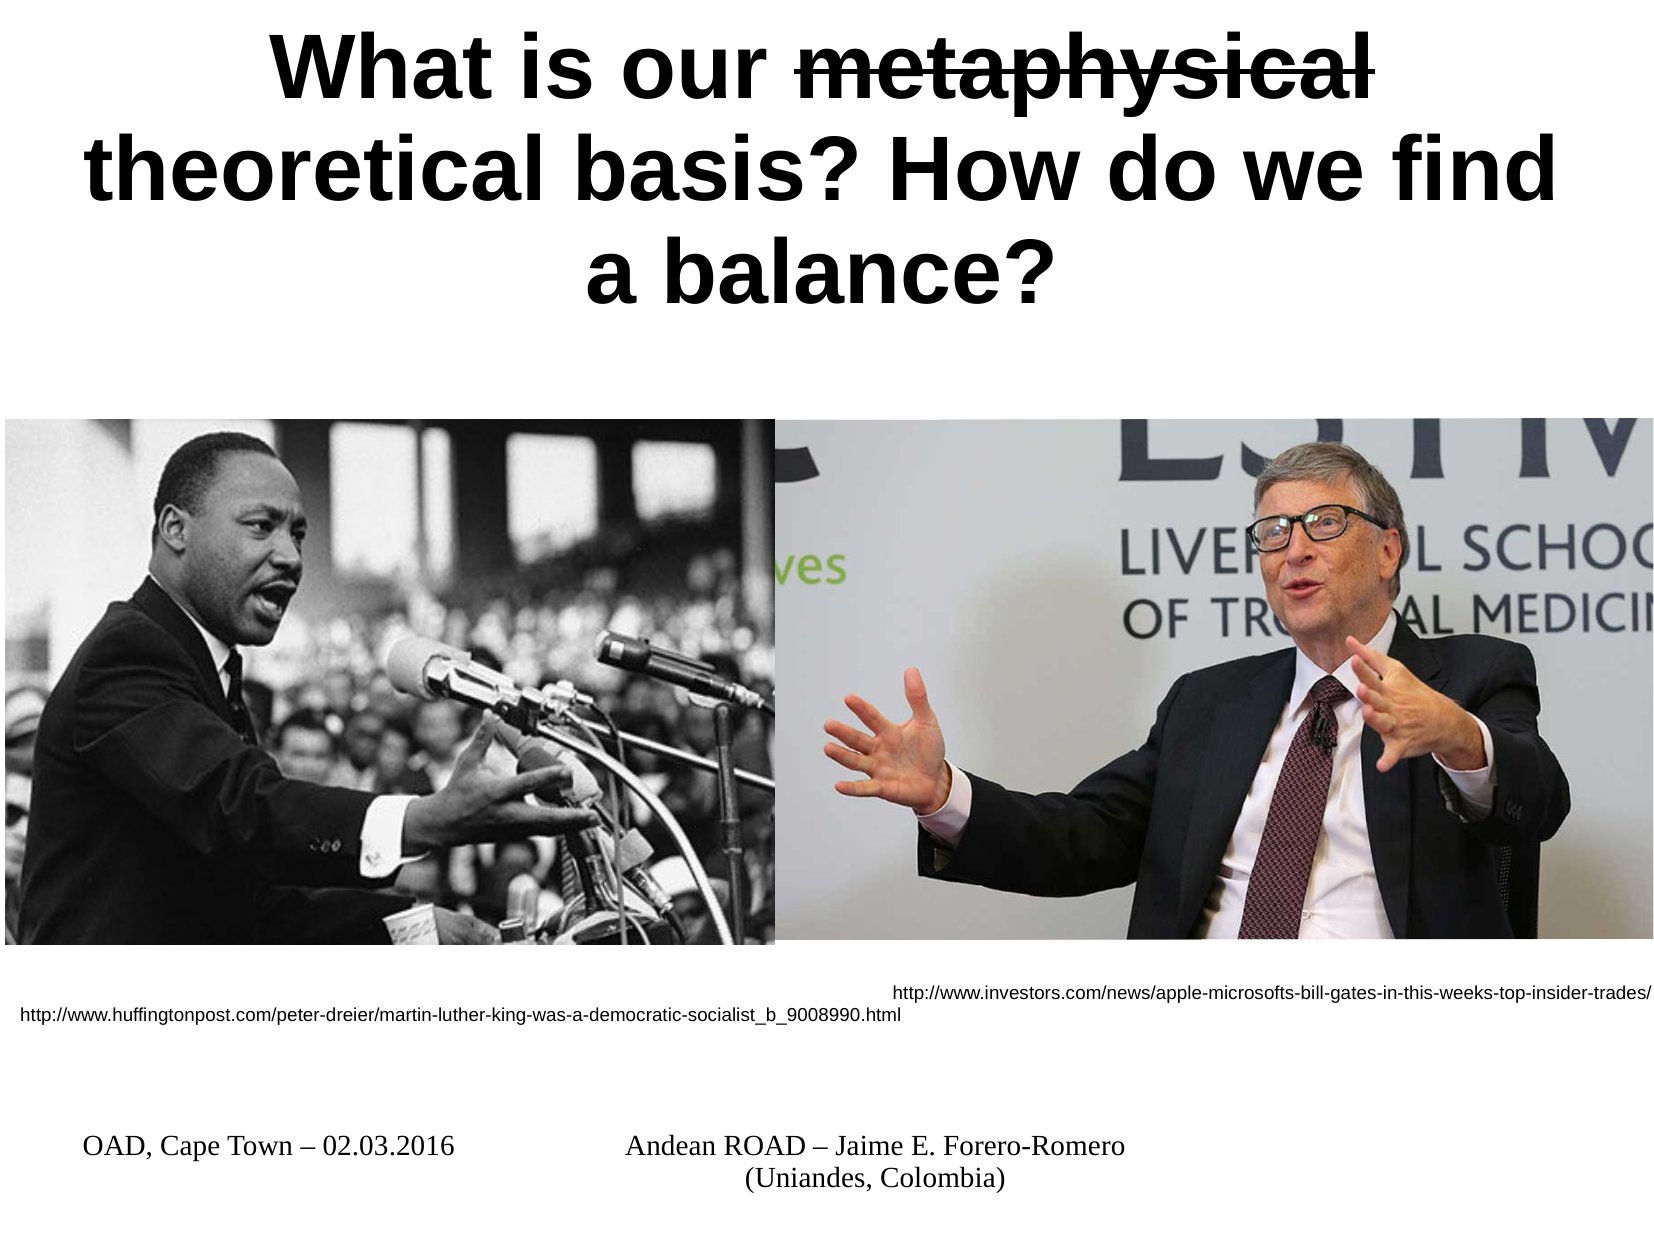

# What is our metaphysical theoretical basis? How do we find a balance?
http://www.investors.com/news/apple-microsofts-bill-gates-in-this-weeks-top-insider-trades/
http://www.huffingtonpost.com/peter-dreier/martin-luther-king-was-a-democratic-socialist_b_9008990.html